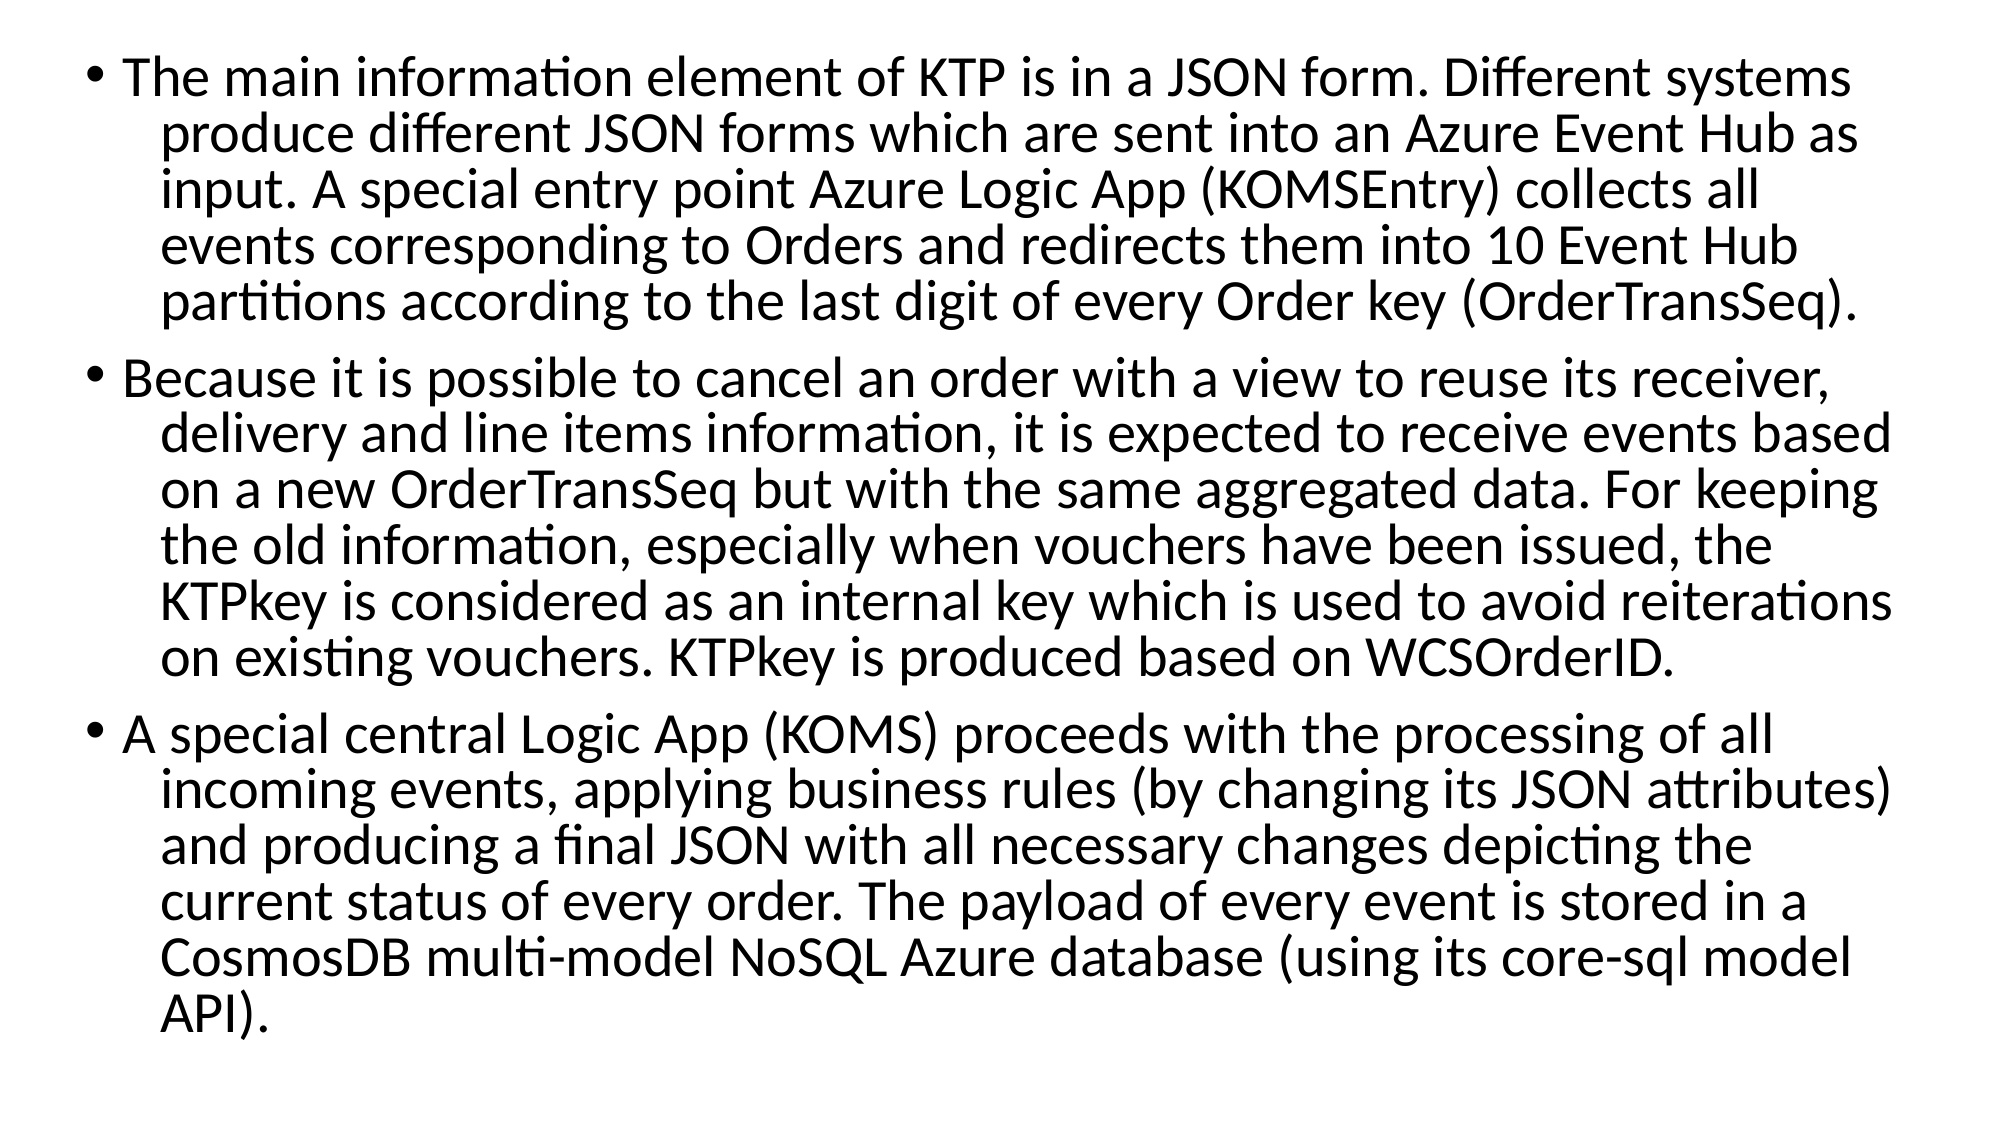

# The main information element of KTP is in a JSON form. Different systems produce different JSON forms which are sent into an Azure Event Hub as input. A special entry point Azure Logic App (KOMSEntry) collects all events corresponding to Orders and redirects them into 10 Event Hub partitions according to the last digit of every Order key (OrderTransSeq).
Because it is possible to cancel an order with a view to reuse its receiver, delivery and line items information, it is expected to receive events based on a new OrderTransSeq but with the same aggregated data. For keeping the old information, especially when vouchers have been issued, the KTPkey is considered as an internal key which is used to avoid reiterations on existing vouchers. KTPkey is produced based on WCSOrderID.
A special central Logic App (KOMS) proceeds with the processing of all incoming events, applying business rules (by changing its JSON attributes) and producing a final JSON with all necessary changes depicting the current status of every order. The payload of every event is stored in a CosmosDB multi-model NoSQL Azure database (using its core-sql model API).